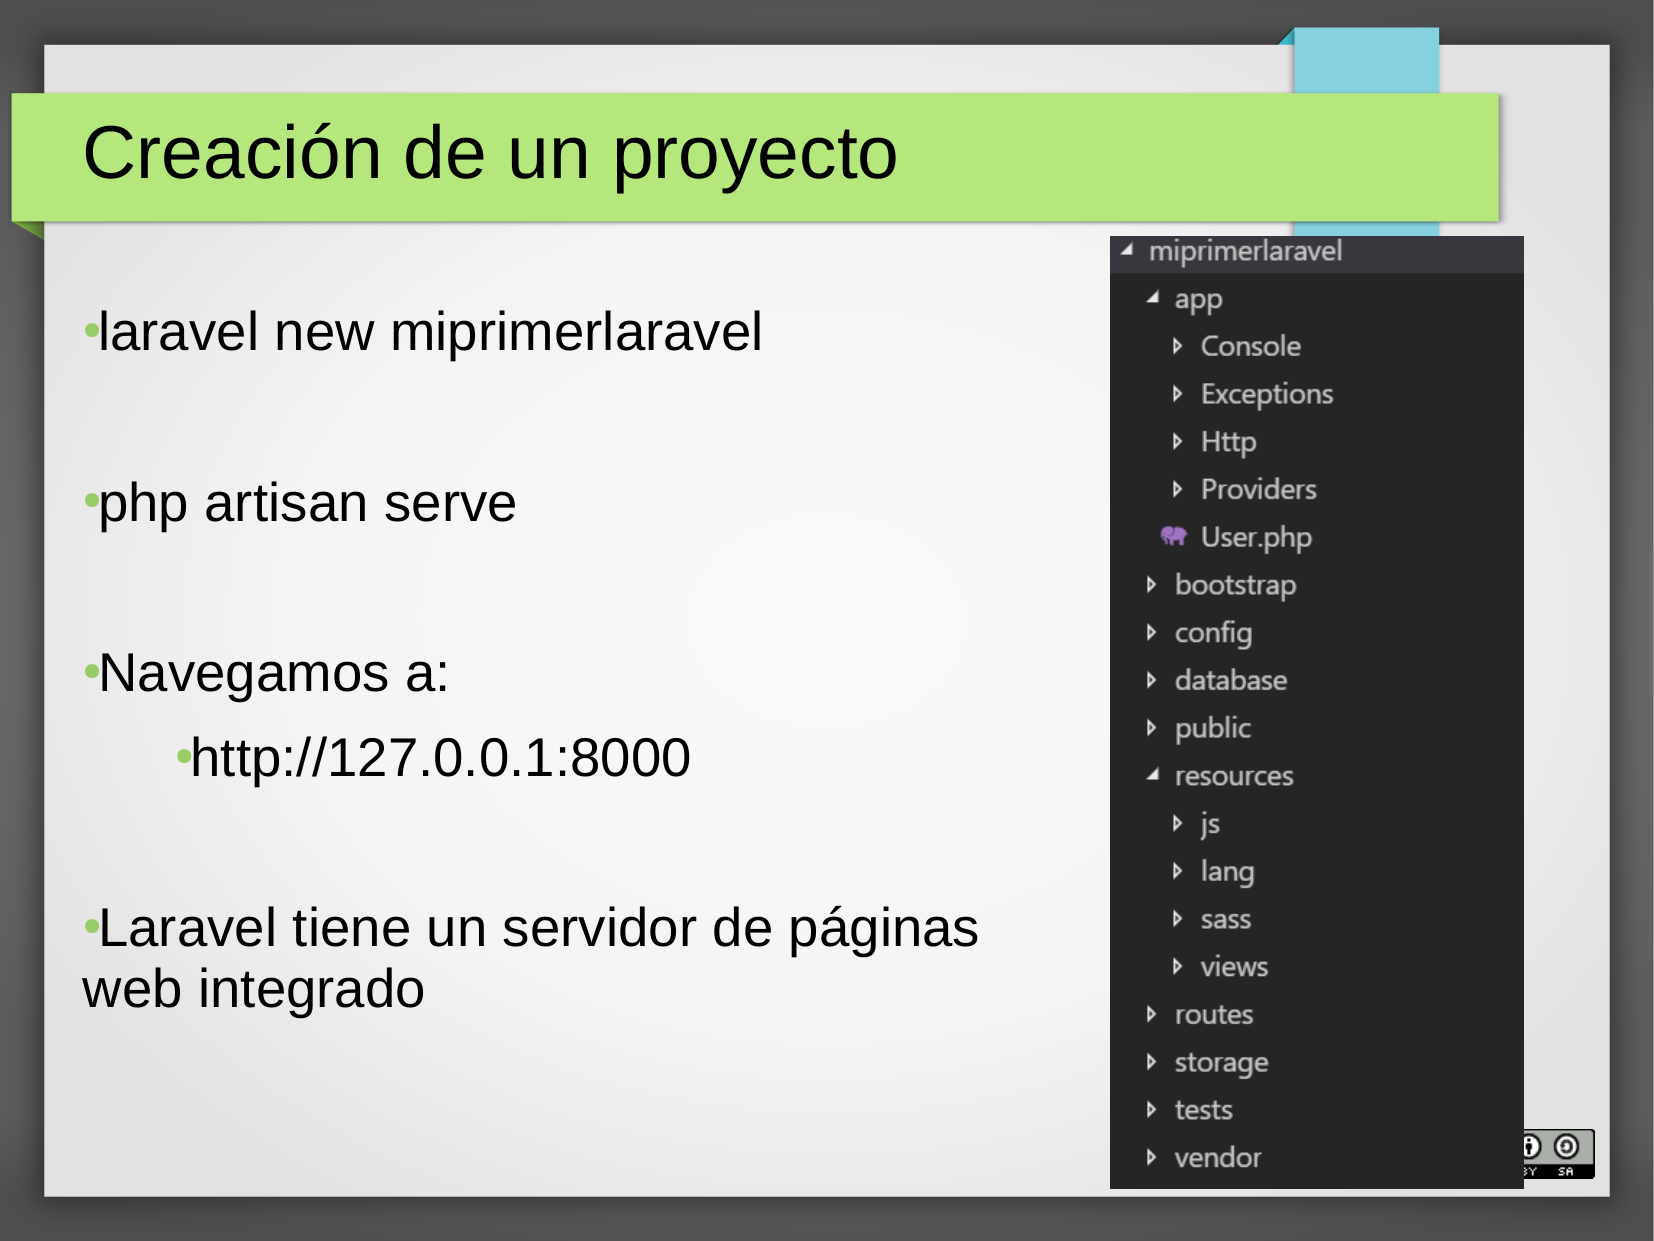

# Creación de un proyecto
laravel new miprimerlaravel
php artisan serve
Navegamos a:
http://127.0.0.1:8000
Laravel tiene un servidor de páginas web integrado